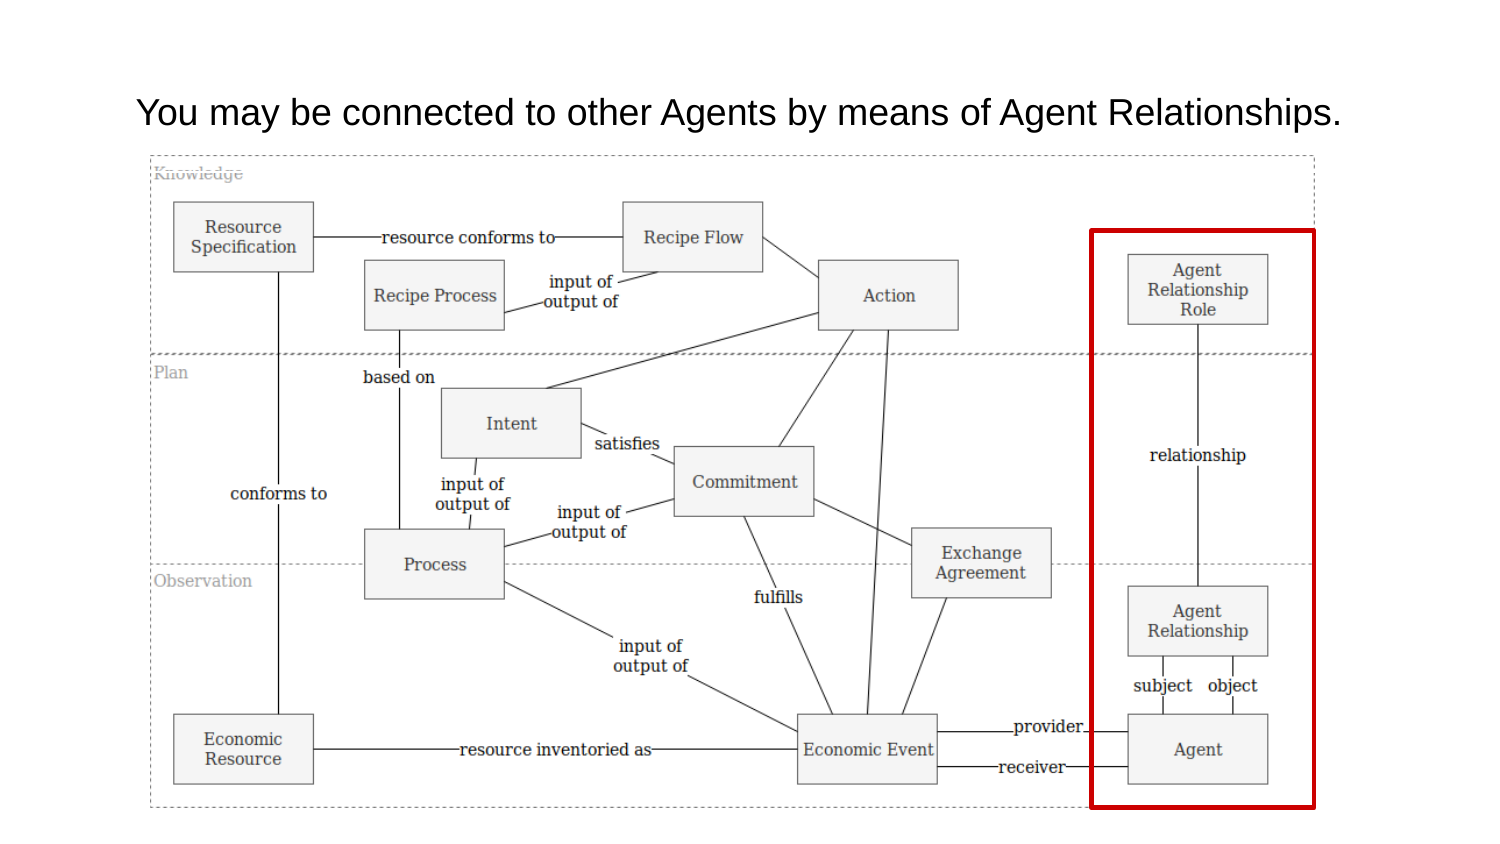

You may be connected to other Agents by means of Agent Relationships.